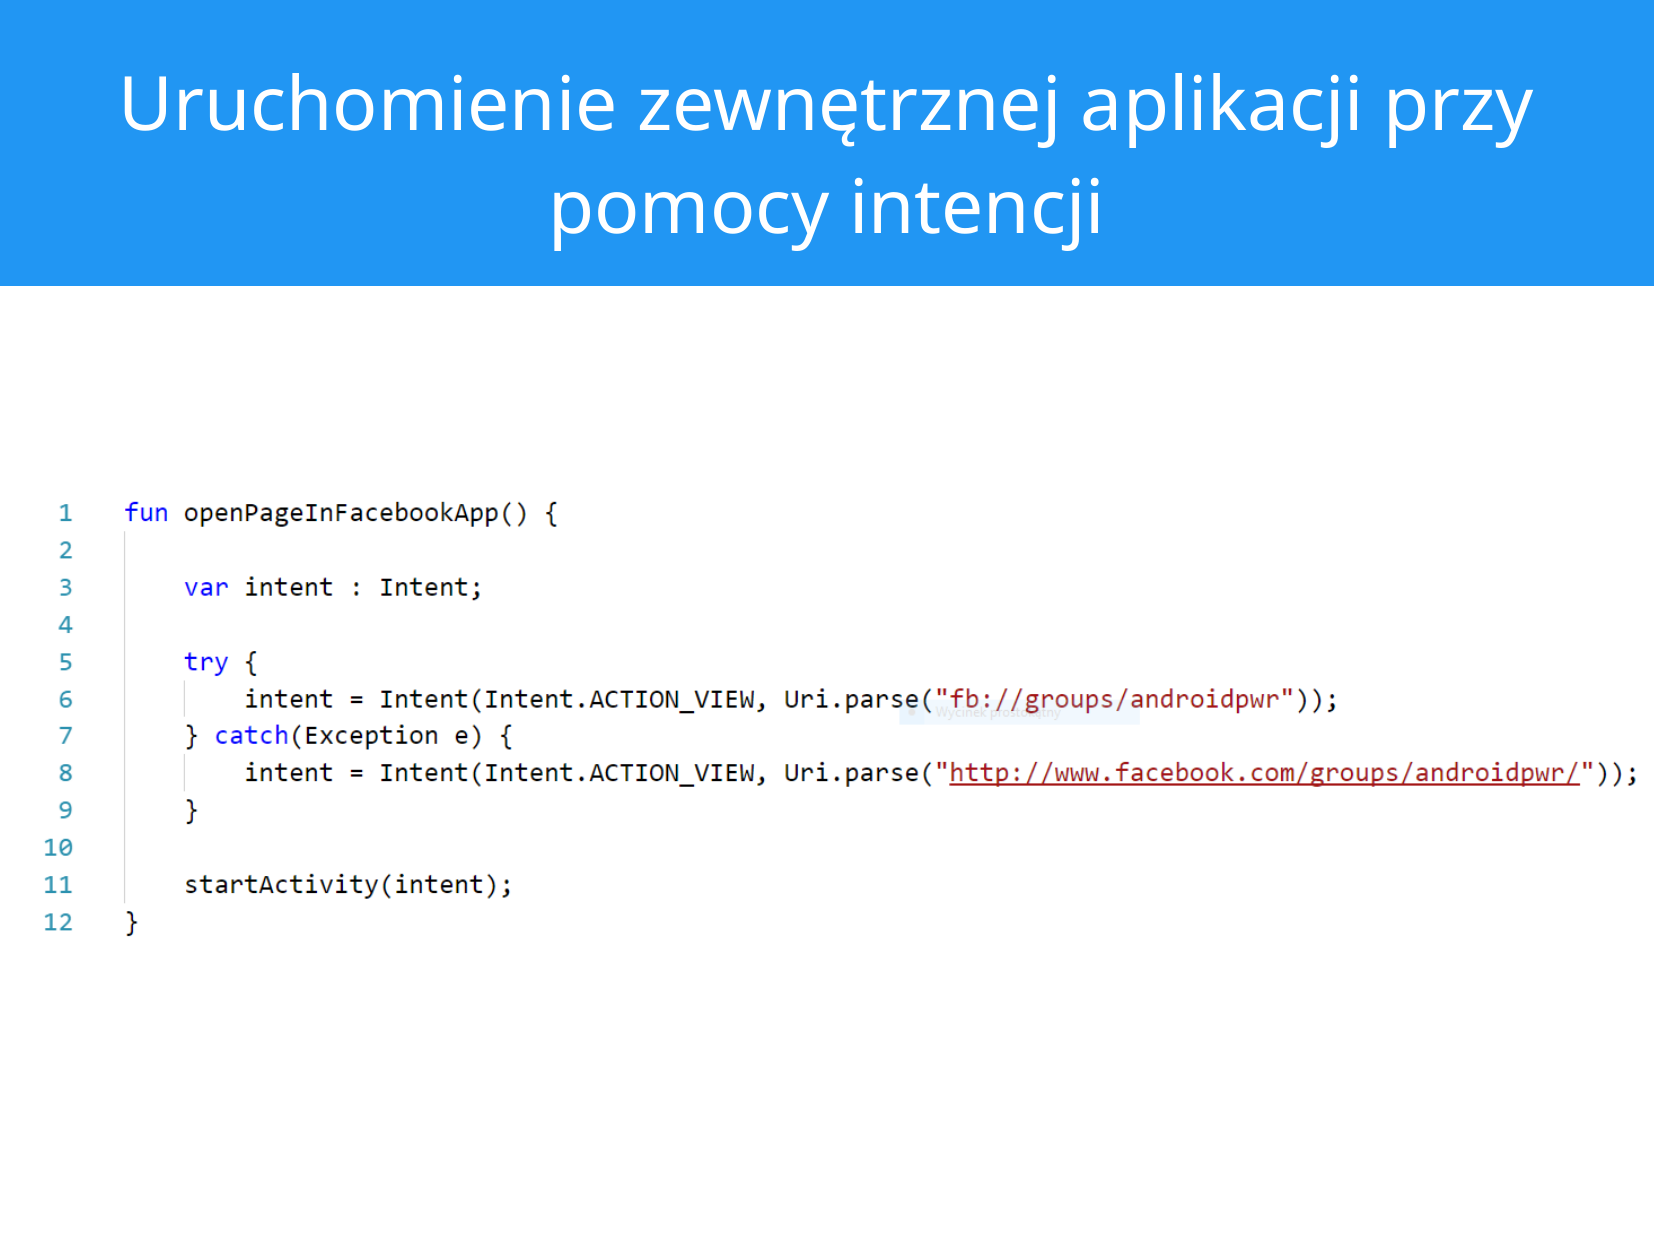

# Uruchomienie zewnętrznej aplikacji przy pomocy intencji